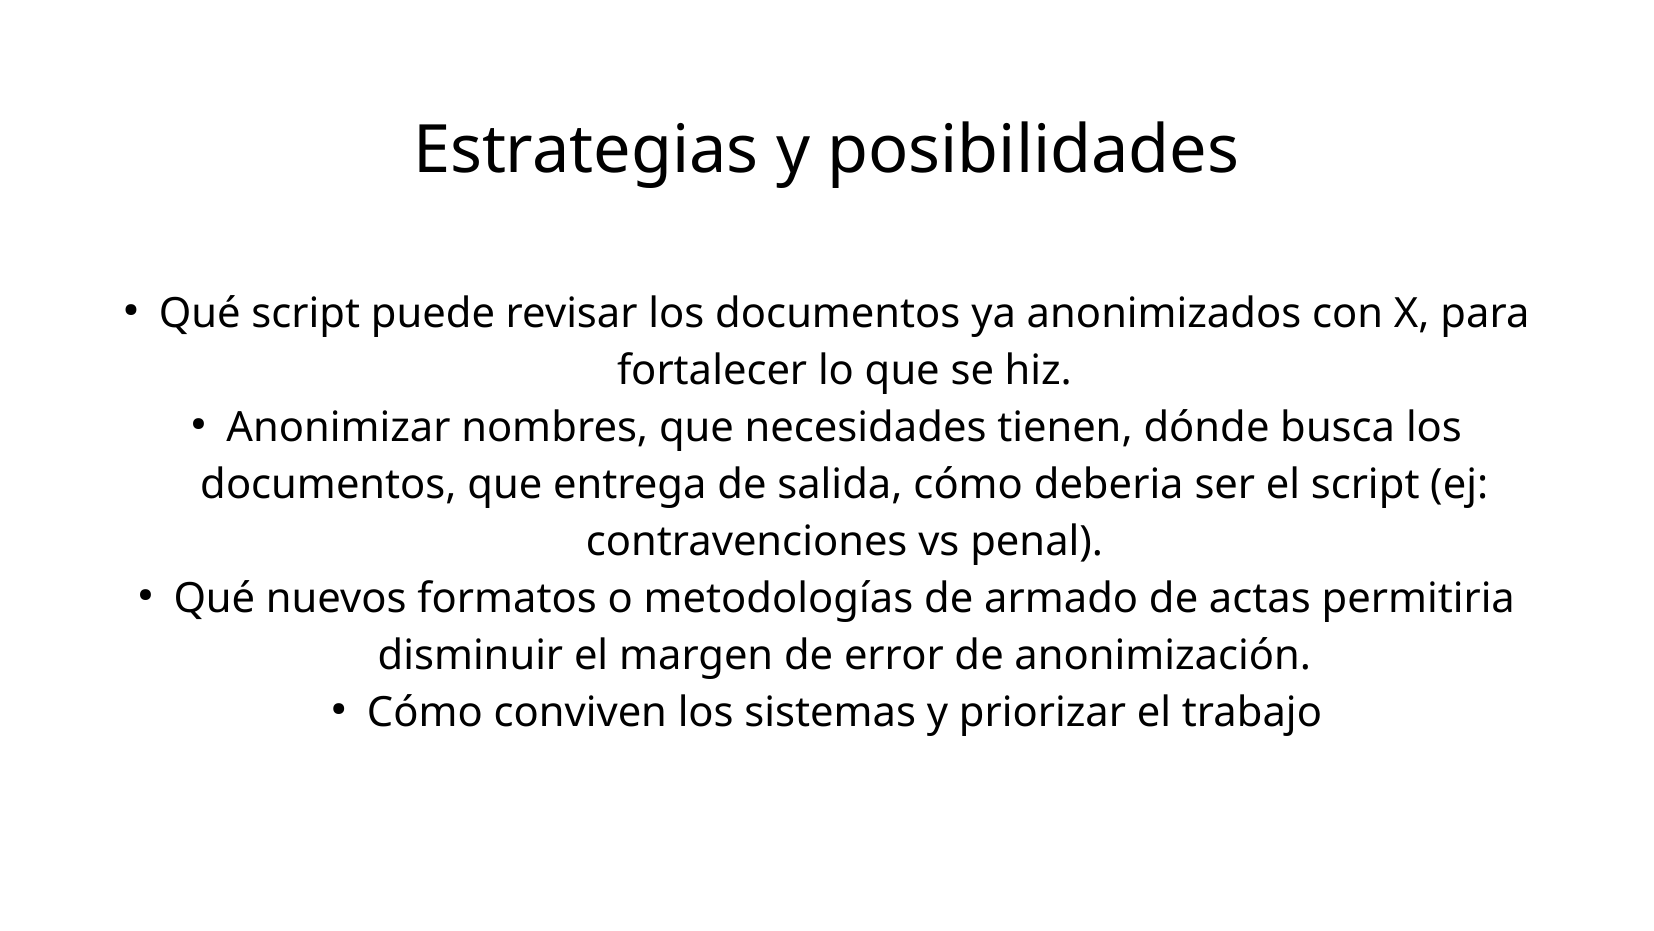

# Estrategias y posibilidades
Qué script puede revisar los documentos ya anonimizados con X, para fortalecer lo que se hiz.
Anonimizar nombres, que necesidades tienen, dónde busca los documentos, que entrega de salida, cómo deberia ser el script (ej: contravenciones vs penal).
Qué nuevos formatos o metodologías de armado de actas permitiria disminuir el margen de error de anonimización.
Cómo conviven los sistemas y priorizar el trabajo